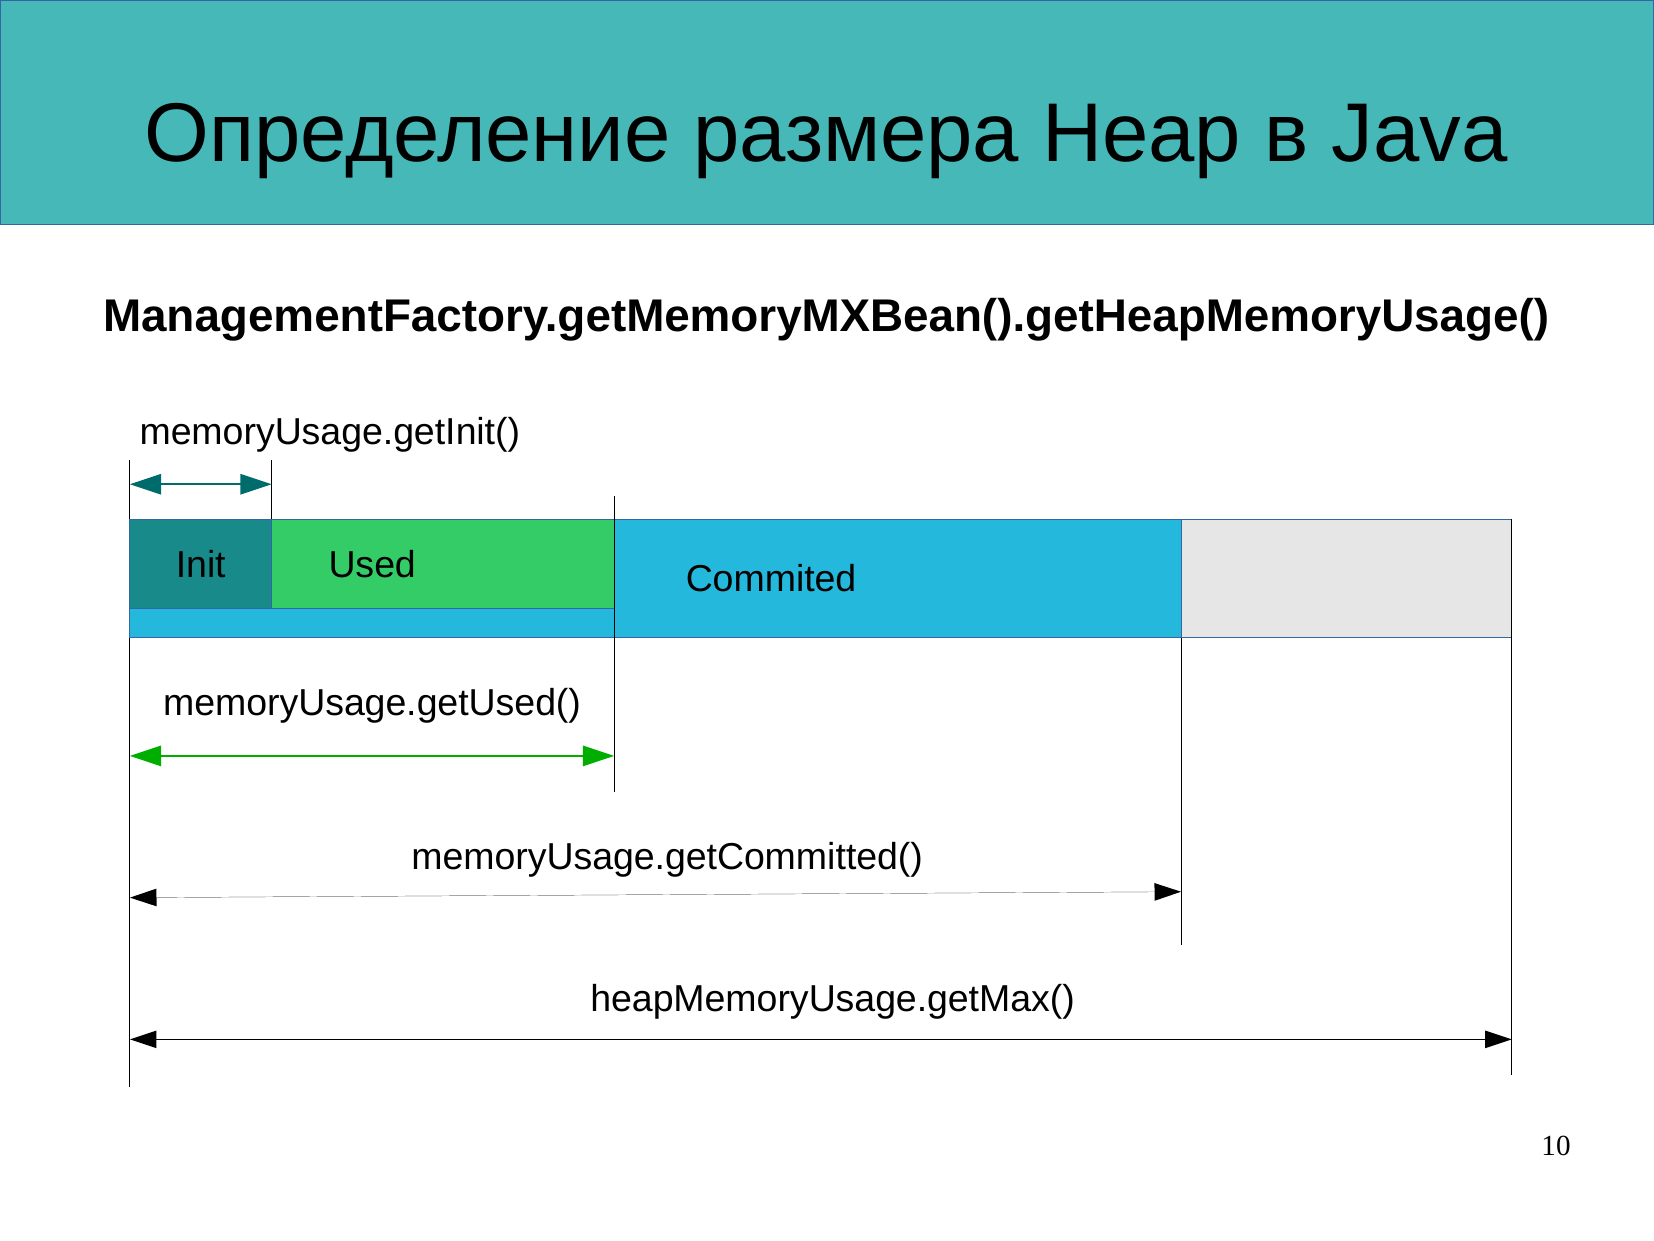

# Определение размера Heap в Java
ManagementFactory.getMemoryMXBean().getHeapMemoryUsage()
 memoryUsage.getInit()
 Commited
Used
Init
memoryUsage.getUsed()
memoryUsage.getCommitted()
heapMemoryUsage.getMax()
10